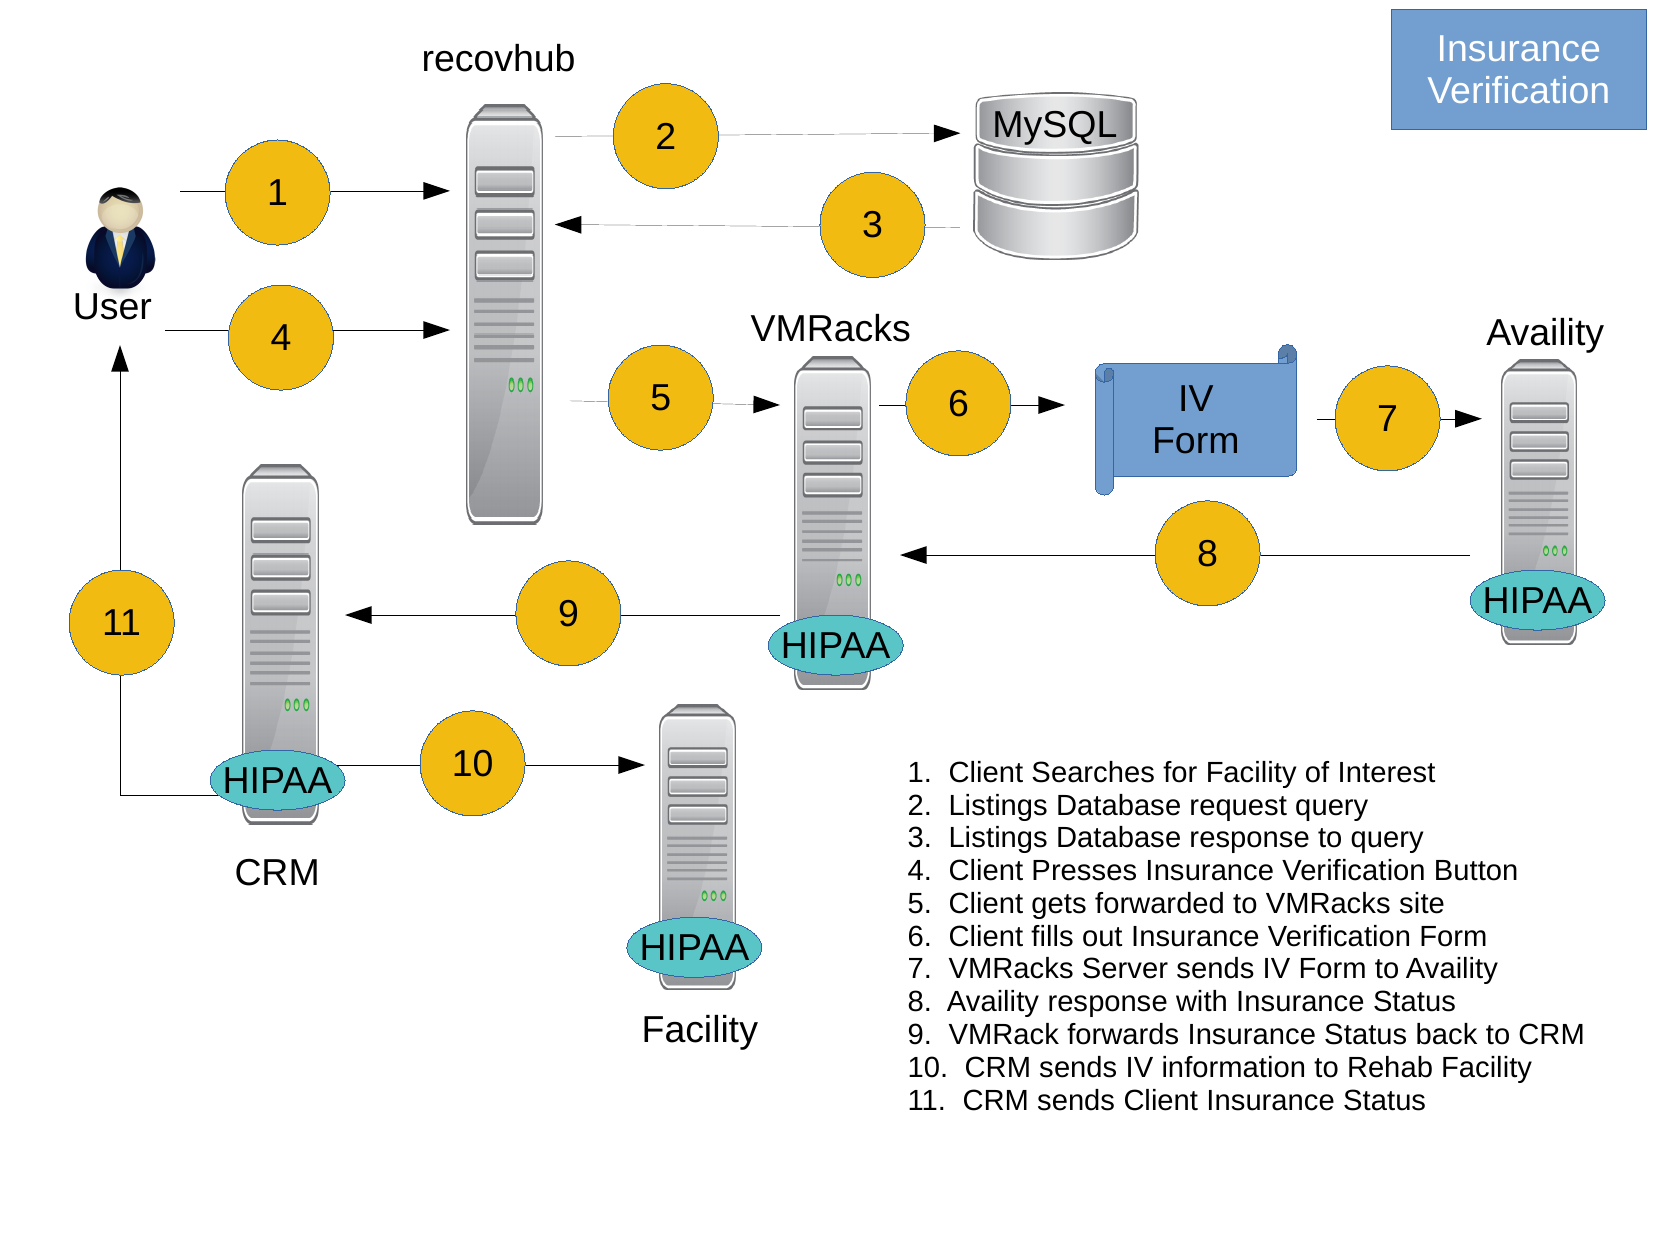

Insurance
Verification
recovhub
2
MySQL
1
3
User
4
VMRacks
Availity
IV
Form
5
6
7
8
9
11
HIPAA
HIPAA
10
1. Client Searches for Facility of Interest
2. Listings Database request query
3. Listings Database response to query
4. Client Presses Insurance Verification Button
5. Client gets forwarded to VMRacks site
6. Client fills out Insurance Verification Form
7. VMRacks Server sends IV Form to Availity
8. Availity response with Insurance Status
9. VMRack forwards Insurance Status back to CRM
10. CRM sends IV information to Rehab Facility
11. CRM sends Client Insurance Status
HIPAA
CRM
HIPAA
Facility